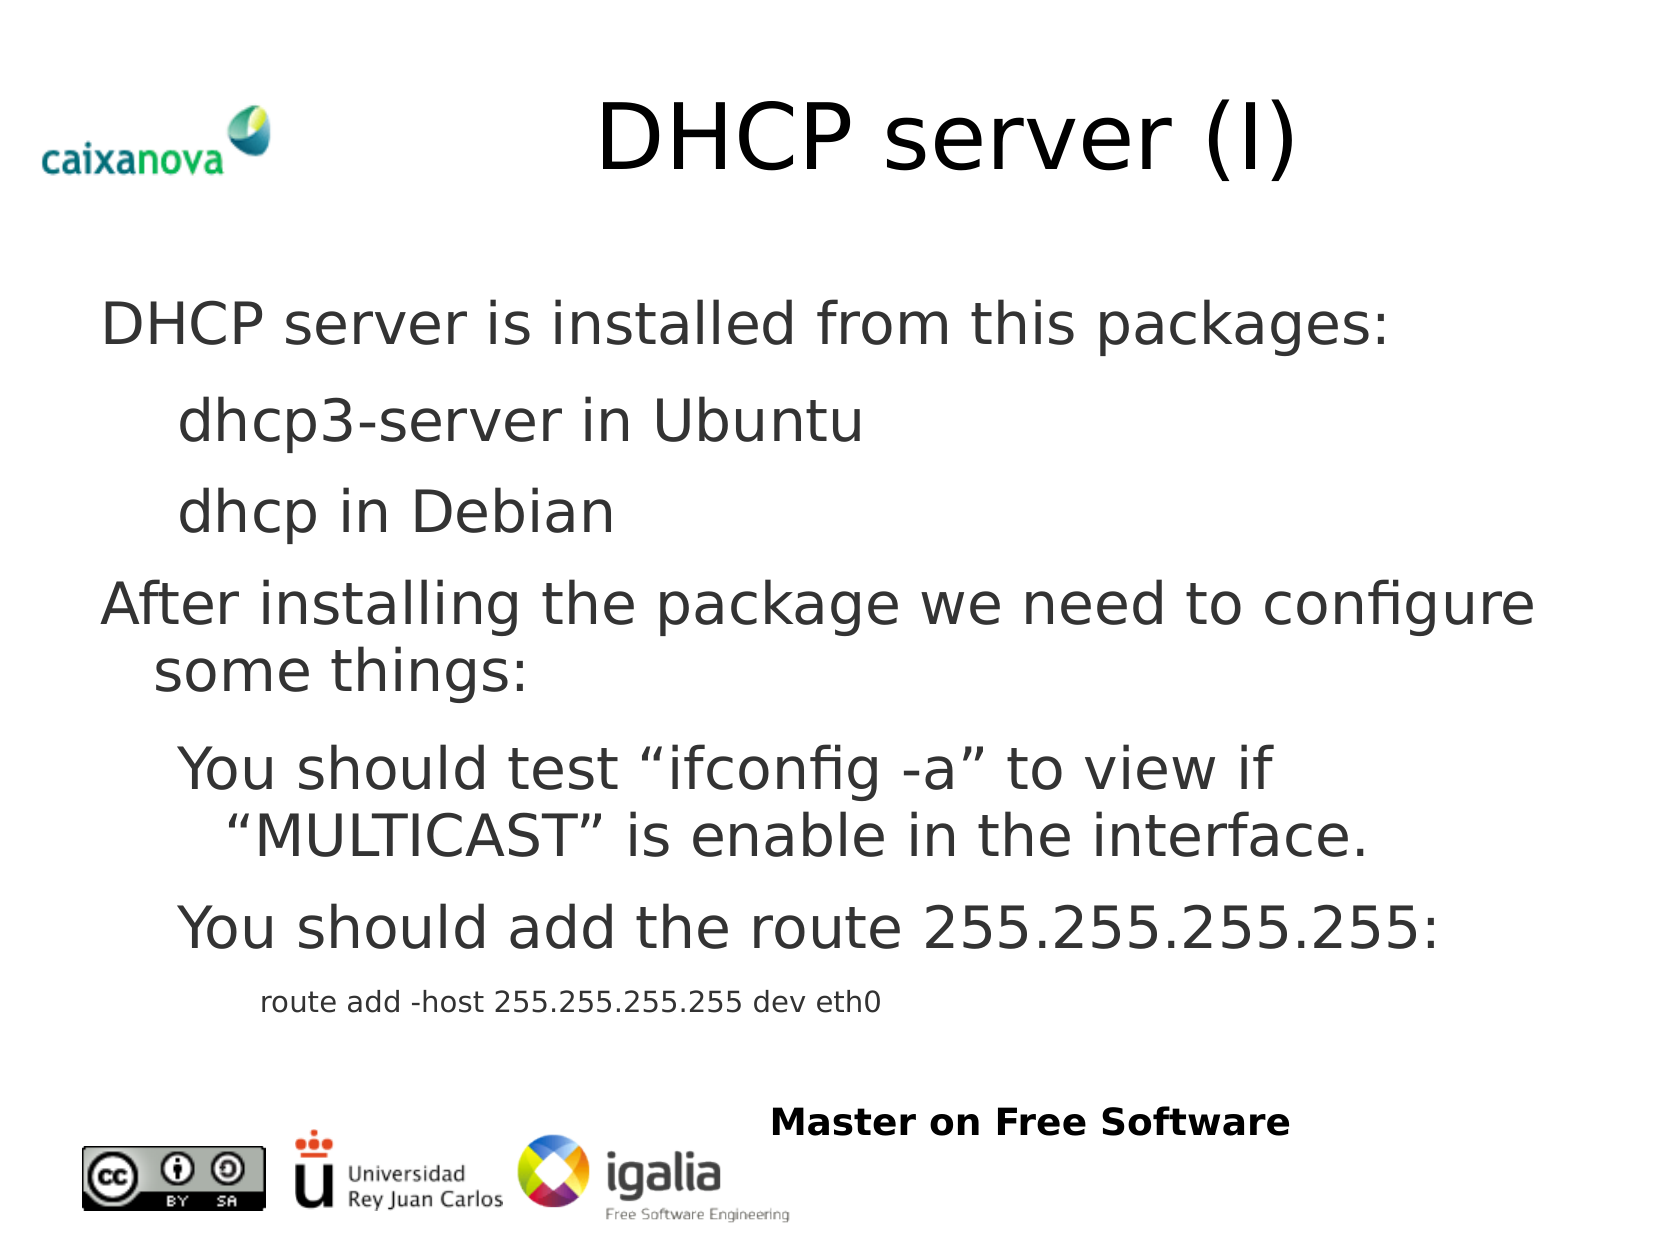

# DHCP server (I)
DHCP server is installed from this packages:
dhcp3-server in Ubuntu
dhcp in Debian
After installing the package we need to configure some things:
You should test “ifconfig -a” to view if “MULTICAST” is enable in the interface.
You should add the route 255.255.255.255:
route add -host 255.255.255.255 dev eth0